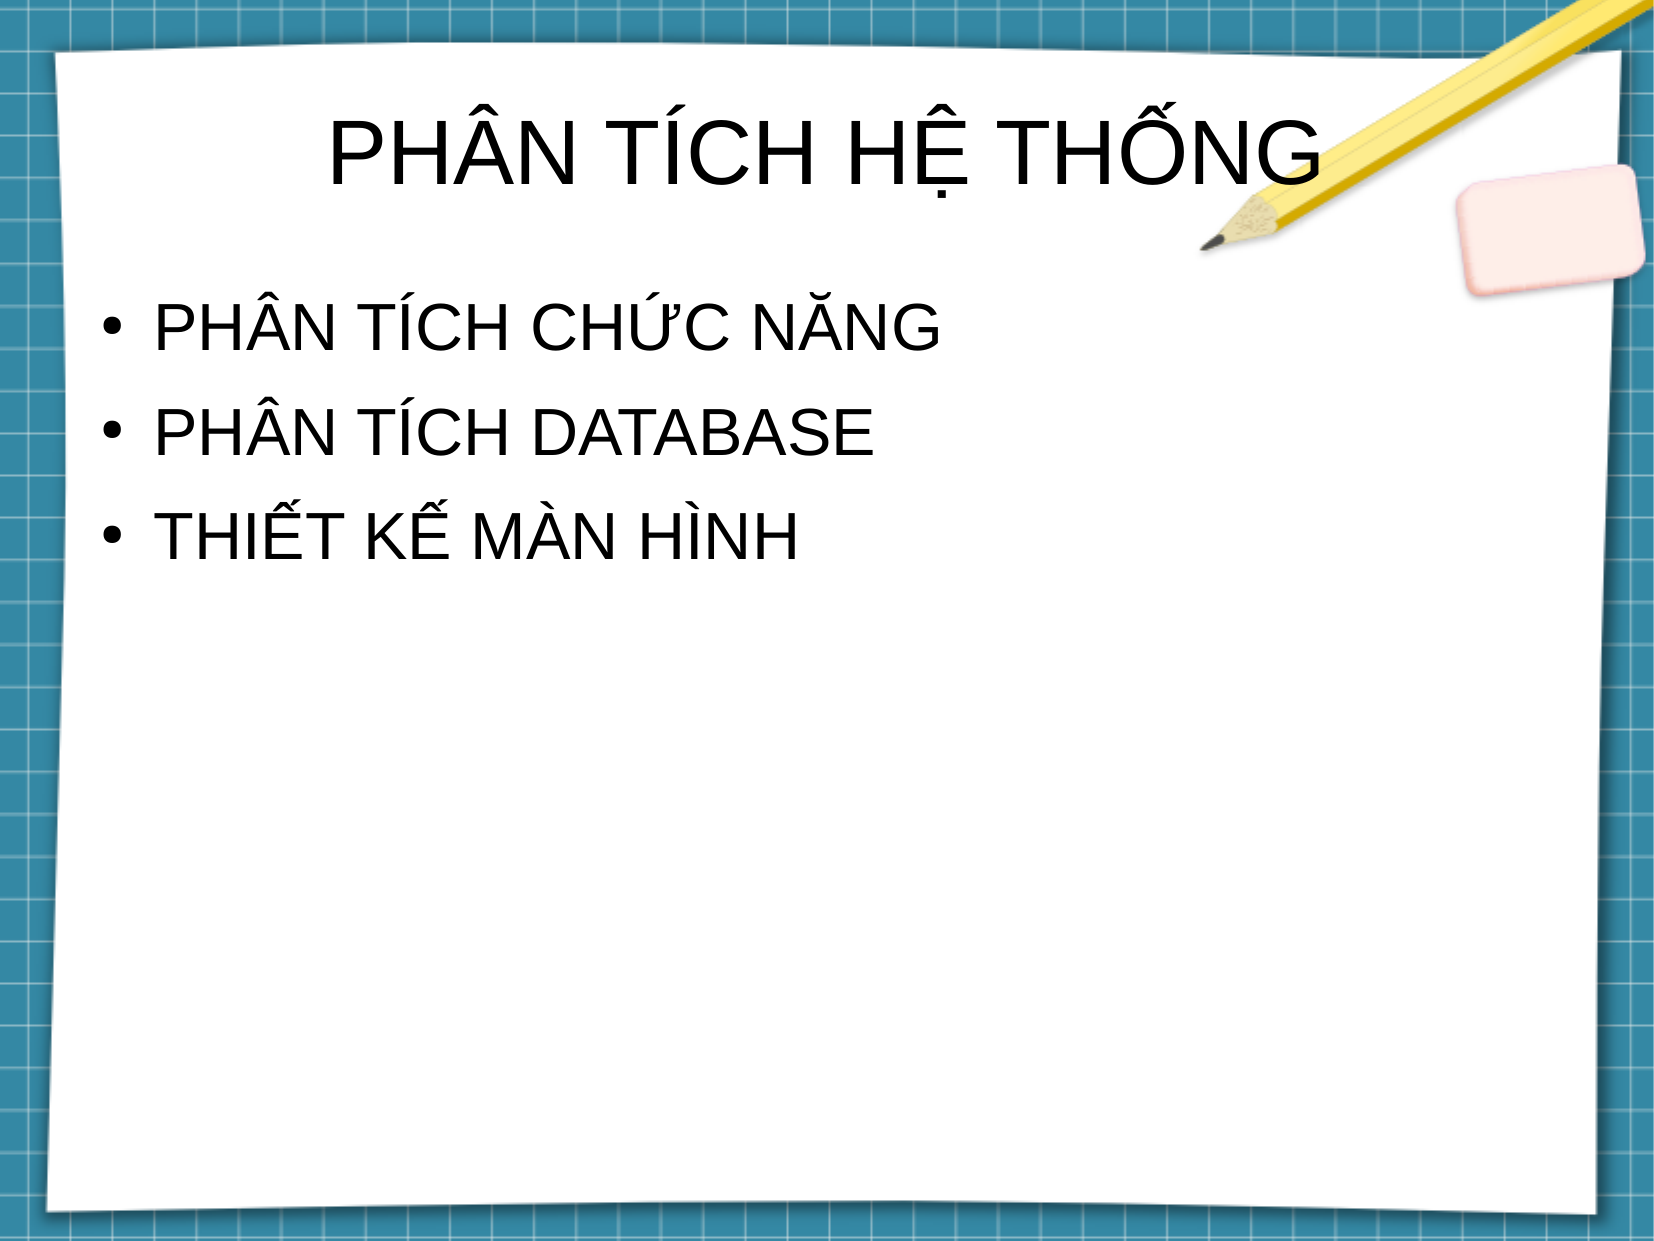

# PHÂN TÍCH HỆ THỐNG
PHÂN TÍCH CHỨC NĂNG
PHÂN TÍCH DATABASE
THIẾT KẾ MÀN HÌNH